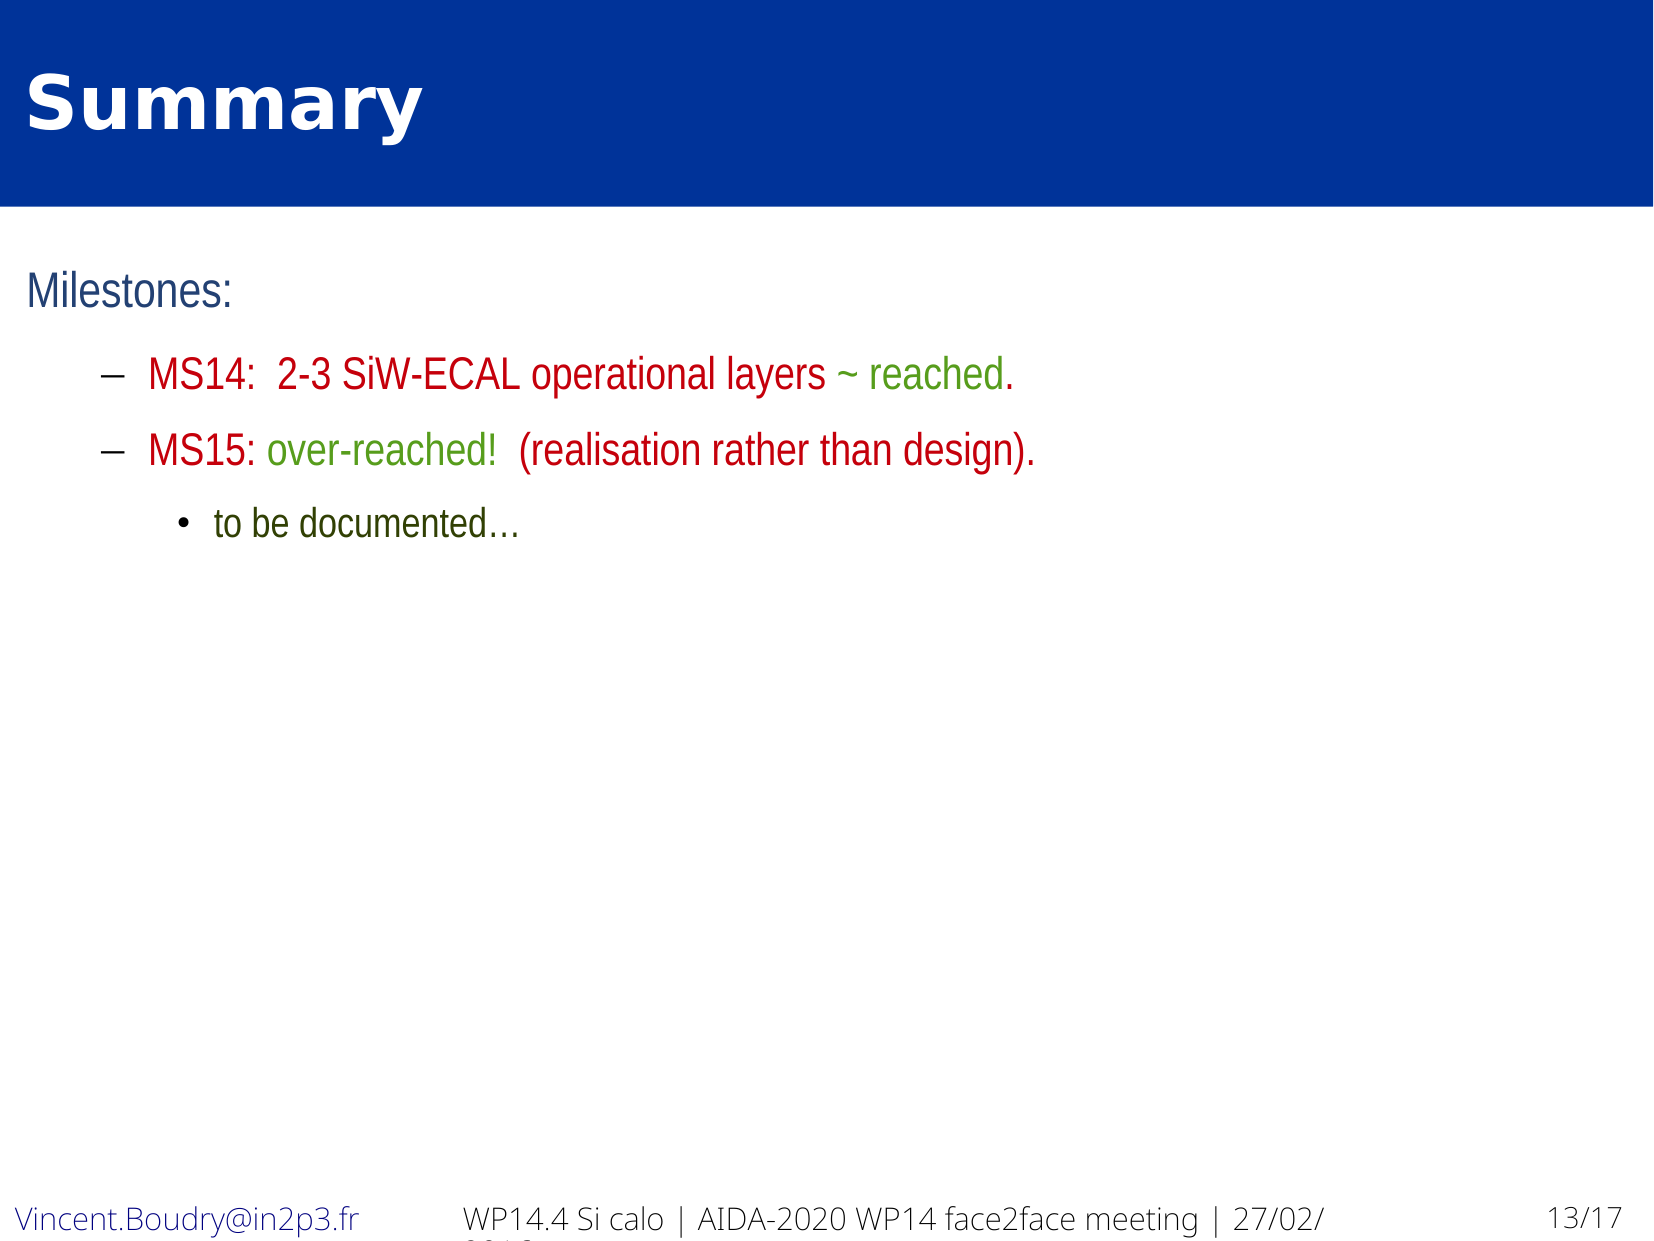

# Summary
Milestones:
MS14: 2-3 SiW-ECAL operational layers ~ reached.
MS15: over-reached! (realisation rather than design).
to be documented…
WP14.4 Si calo | AIDA-2020 WP14 face2face meeting | 27/02/2016
13